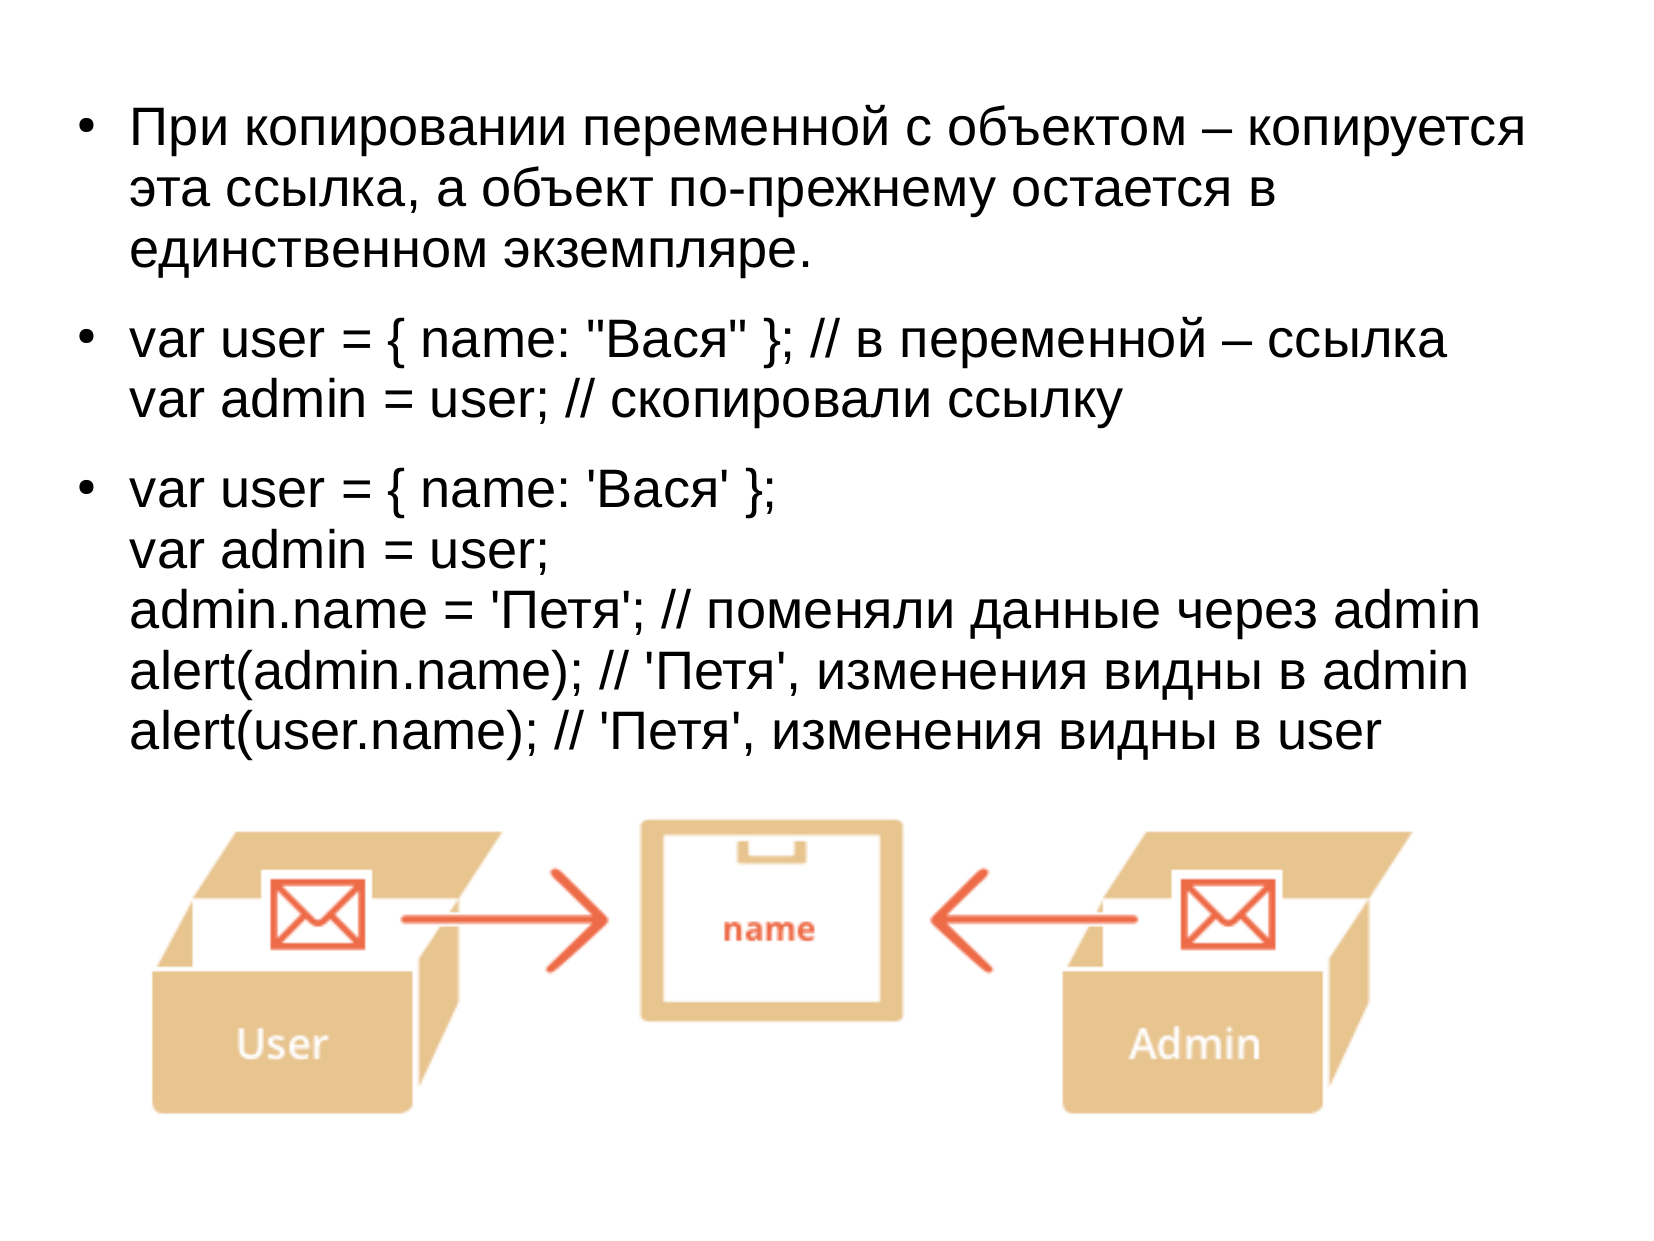

# При копировании переменной с объектом – копируется эта ссылка, а объект по-прежнему остается в единственном экземпляре.
var user = { name: "Вася" }; // в переменной – ссылка
var admin = user; // скопировали ссылку
var user = { name: 'Вася' };
var admin = user;
admin.name = 'Петя'; // поменяли данные через admin
alert(admin.name); // 'Петя', изменения видны в admin
alert(user.name); // 'Петя', изменения видны в user